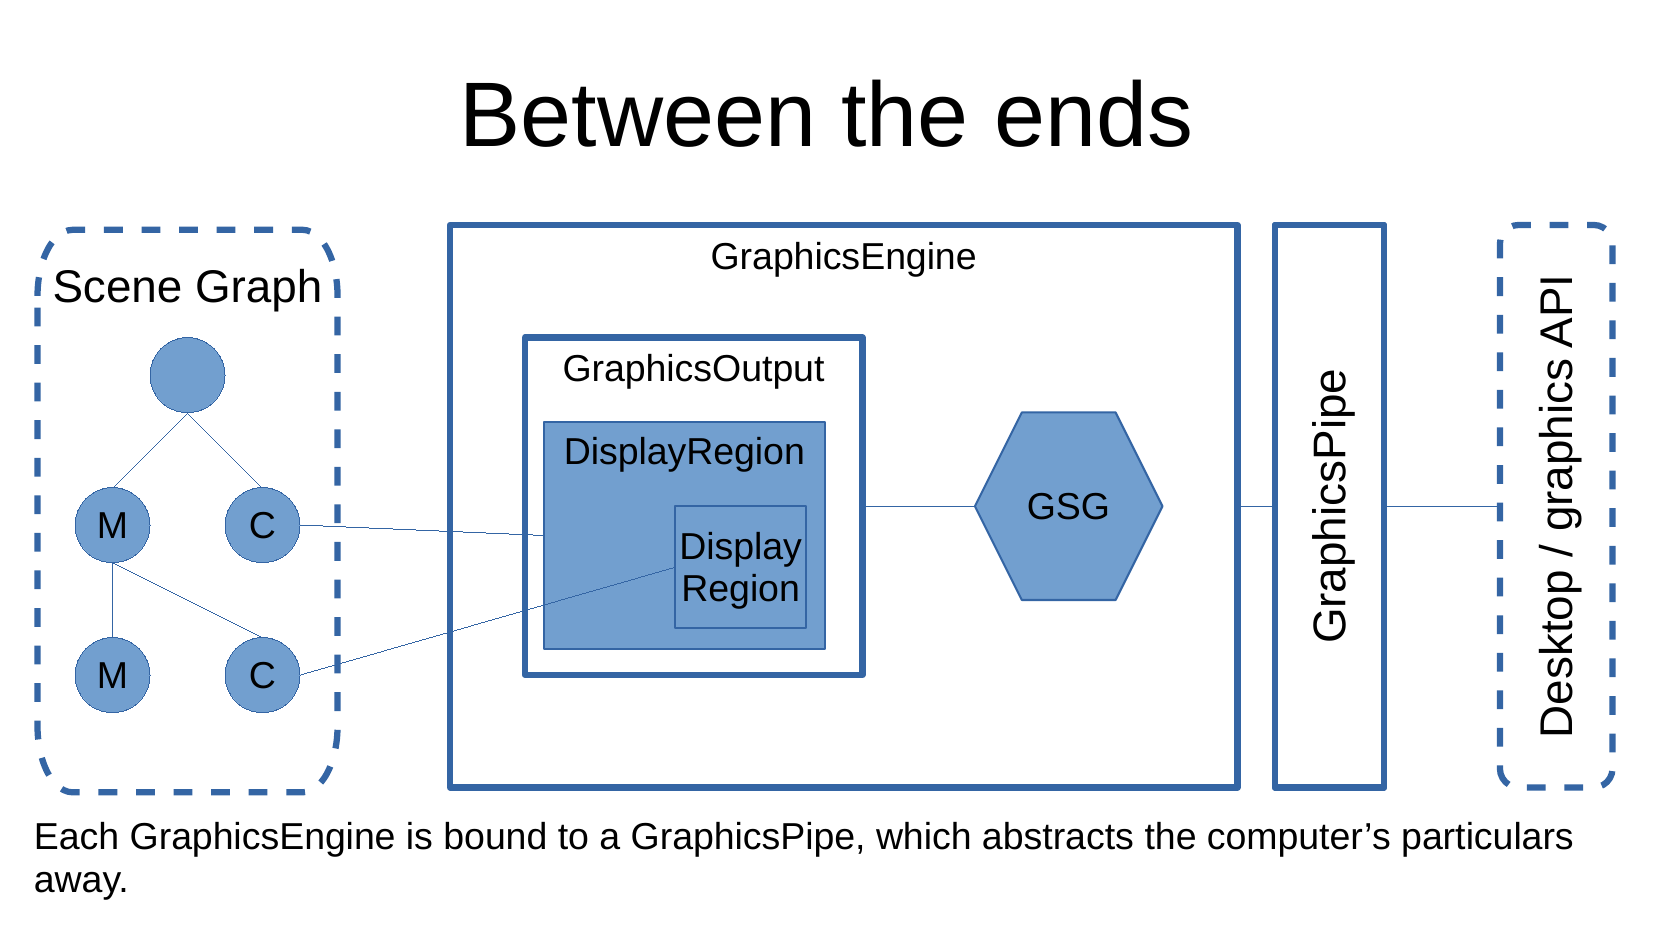

# Between the ends
GraphicsEngine
GraphicsPipe
Scene Graph
GraphicsOutput
GSG
DisplayRegion
Desktop / graphics API
M
C
Display
Region
M
C
Each GraphicsEngine is bound to a GraphicsPipe, which abstracts the computer’s particulars away.